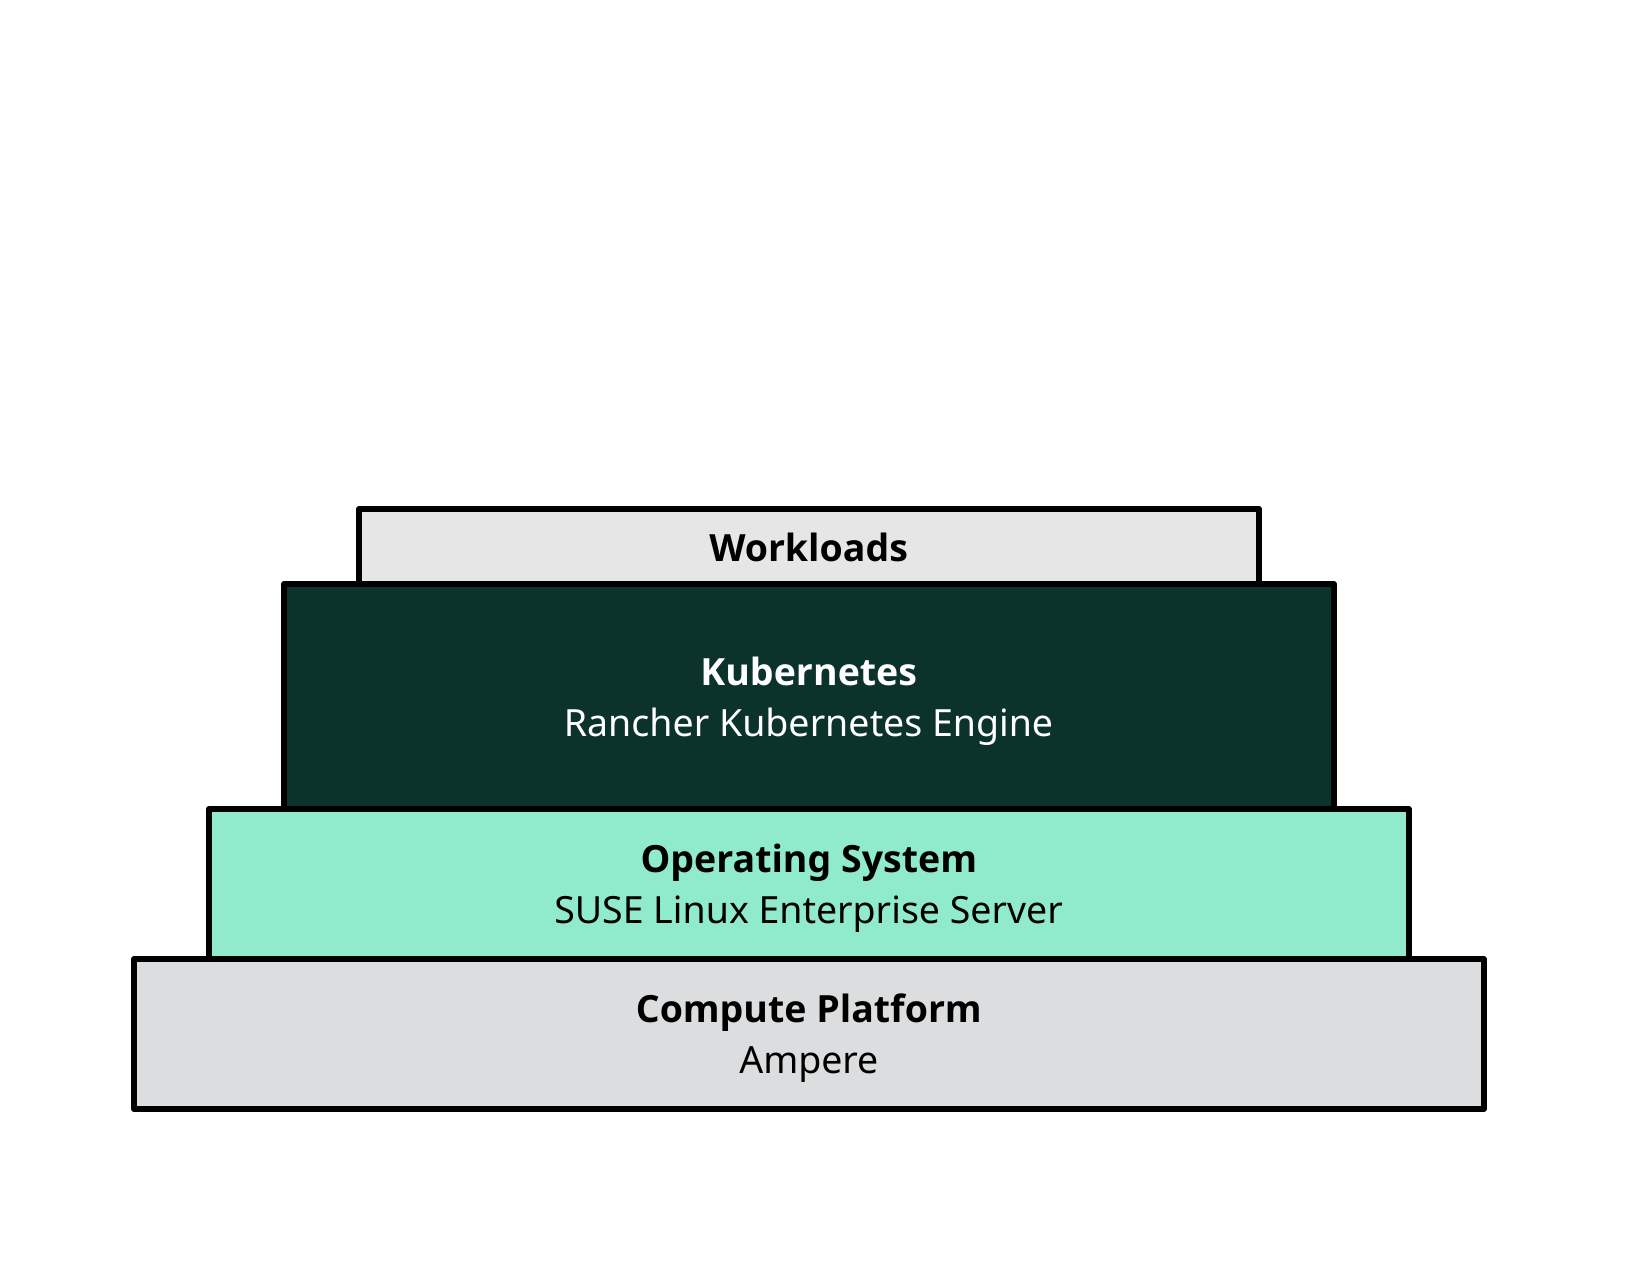

Workloads
Kubernetes
Rancher Kubernetes Engine
Operating System
SUSE Linux Enterprise Server
Compute Platform
Ampere